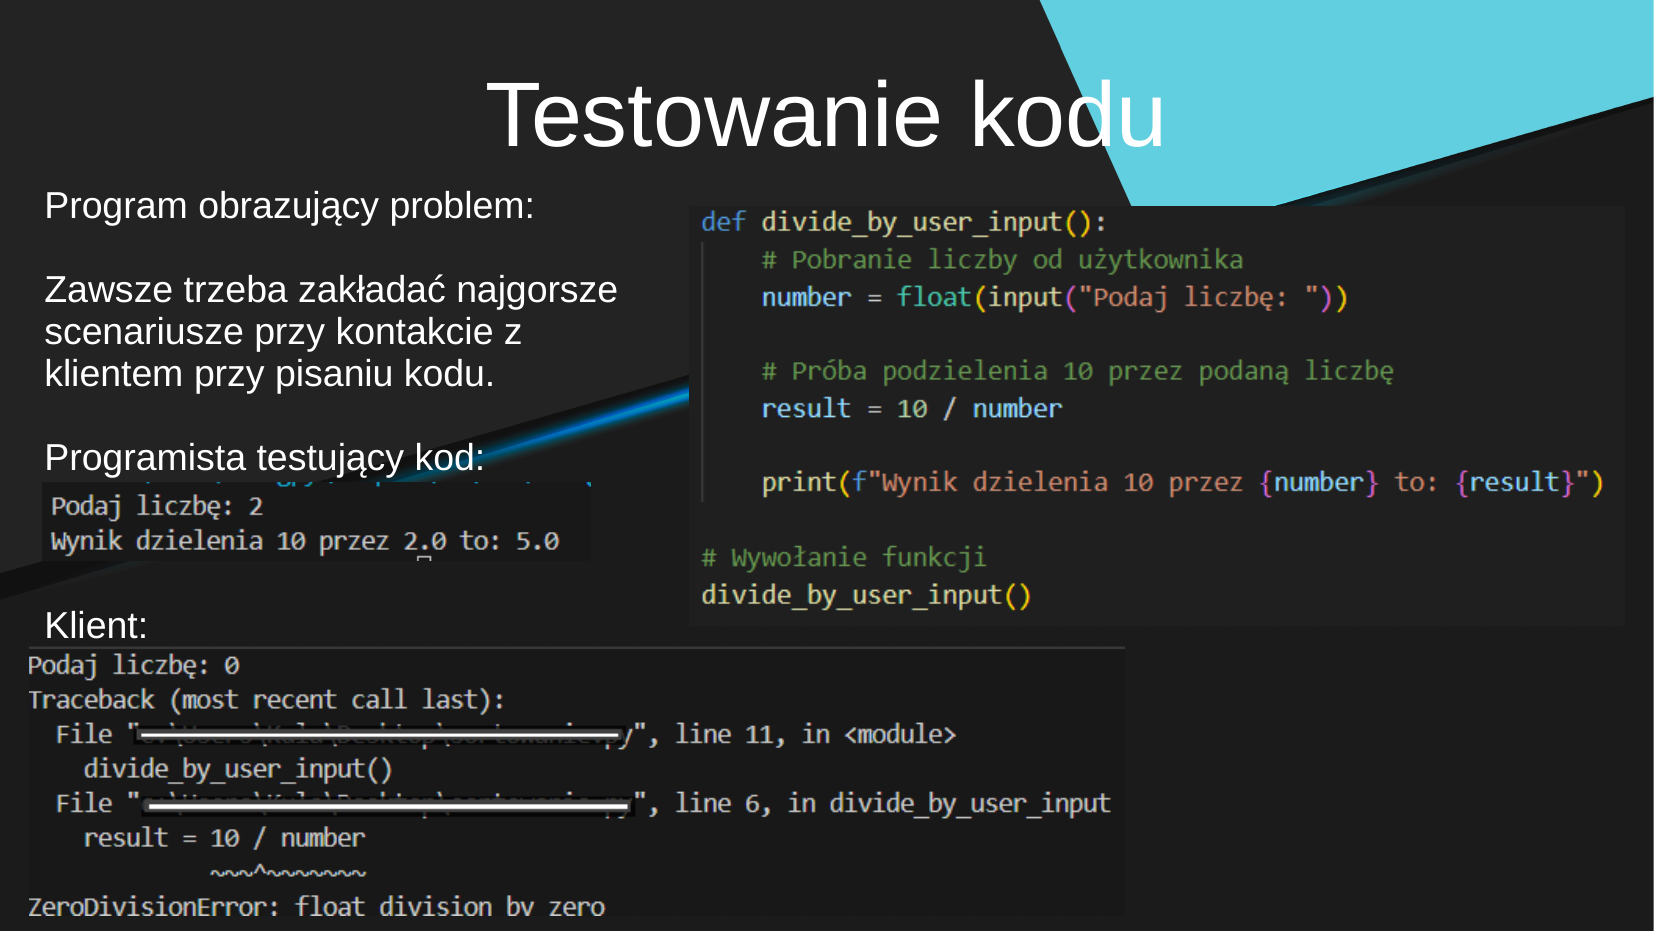

# Testowanie kodu
Program obrazujący problem:
Zawsze trzeba zakładać najgorsze scenariusze przy kontakcie z klientem przy pisaniu kodu.
Programista testujący kod:
Klient: